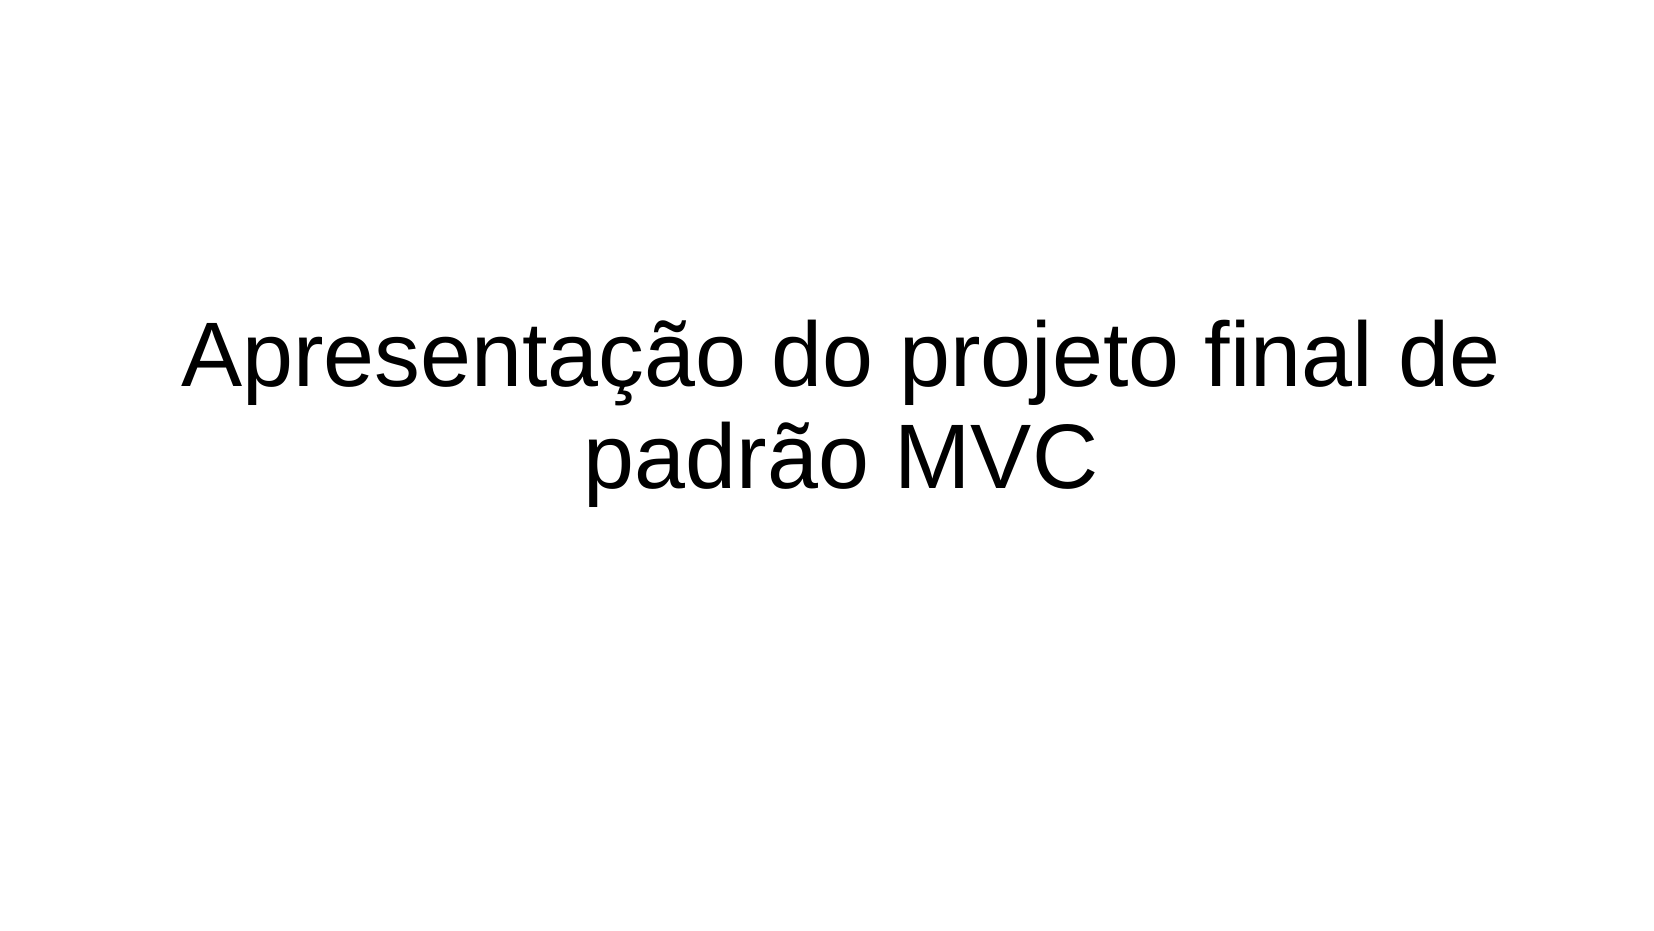

# Apresentação do projeto final de padrão MVC